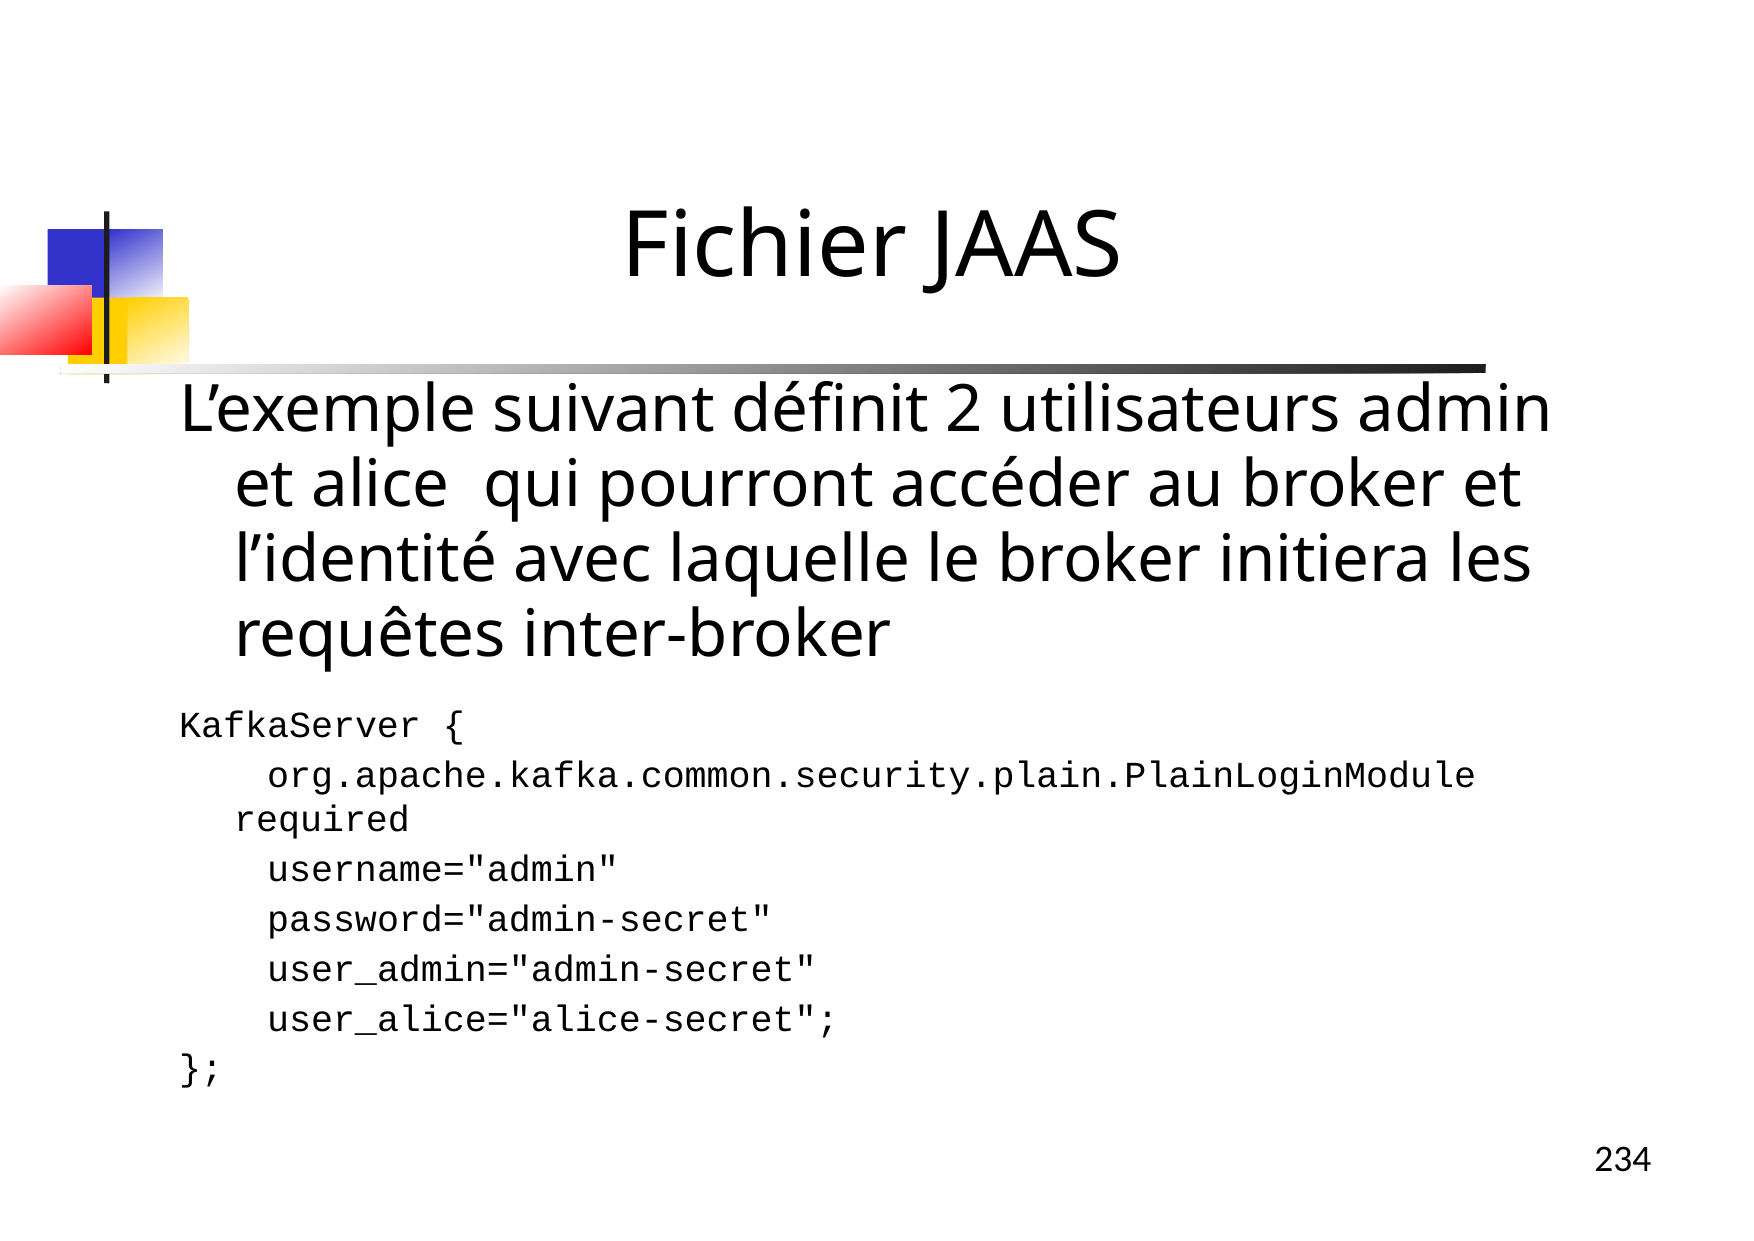

# Fichier JAAS
L’exemple suivant définit 2 utilisateurs admin et alice qui pourront accéder au broker et l’identité avec laquelle le broker initiera les requêtes inter-broker
KafkaServer {
 org.apache.kafka.common.security.plain.PlainLoginModule required
 username="admin"
 password="admin-secret"
 user_admin="admin-secret"
 user_alice="alice-secret";
};